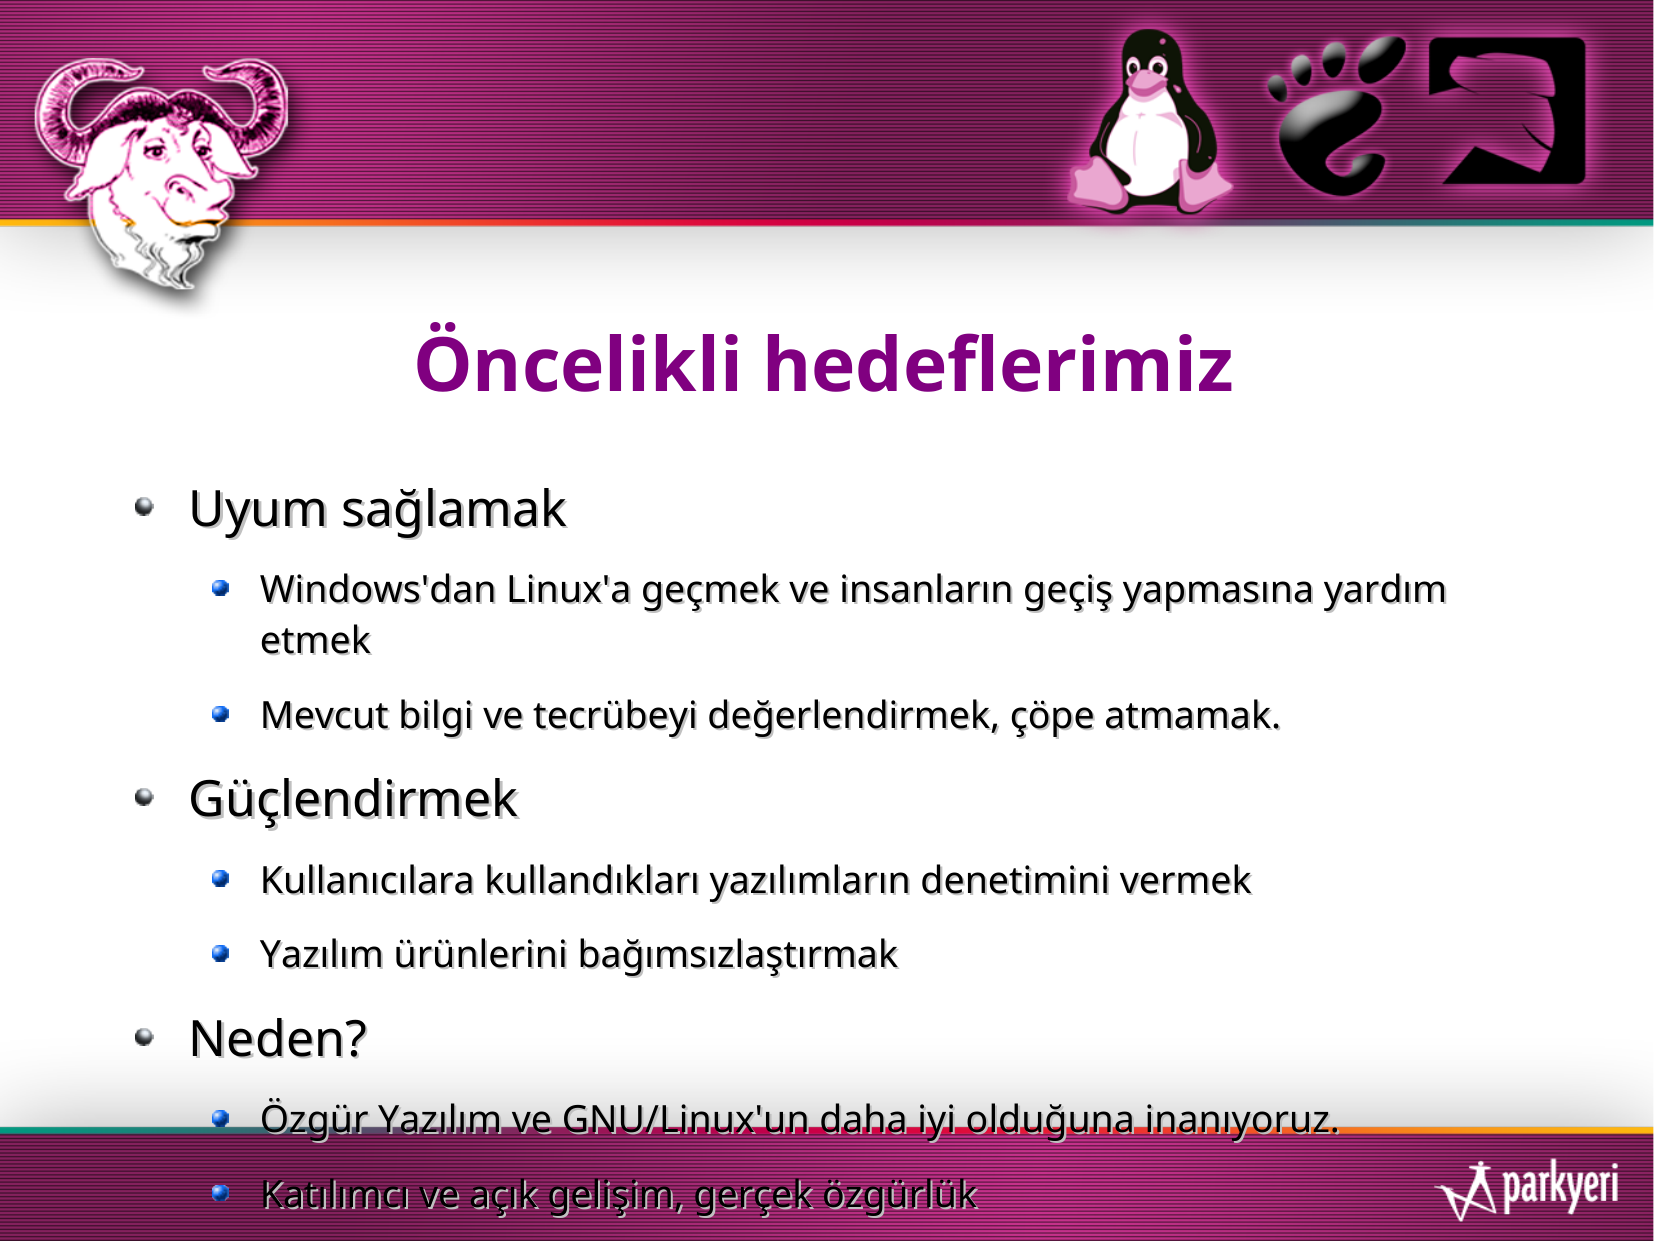

# Öncelikli hedeflerimiz
Uyum sağlamak
Windows'dan Linux'a geçmek ve insanların geçiş yapmasına yardım etmek
Mevcut bilgi ve tecrübeyi değerlendirmek, çöpe atmamak.
Güçlendirmek
Kullanıcılara kullandıkları yazılımların denetimini vermek
Yazılım ürünlerini bağımsızlaştırmak
Neden?
Özgür Yazılım ve GNU/Linux'un daha iyi olduğuna inanıyoruz.
Katılımcı ve açık gelişim, gerçek özgürlük